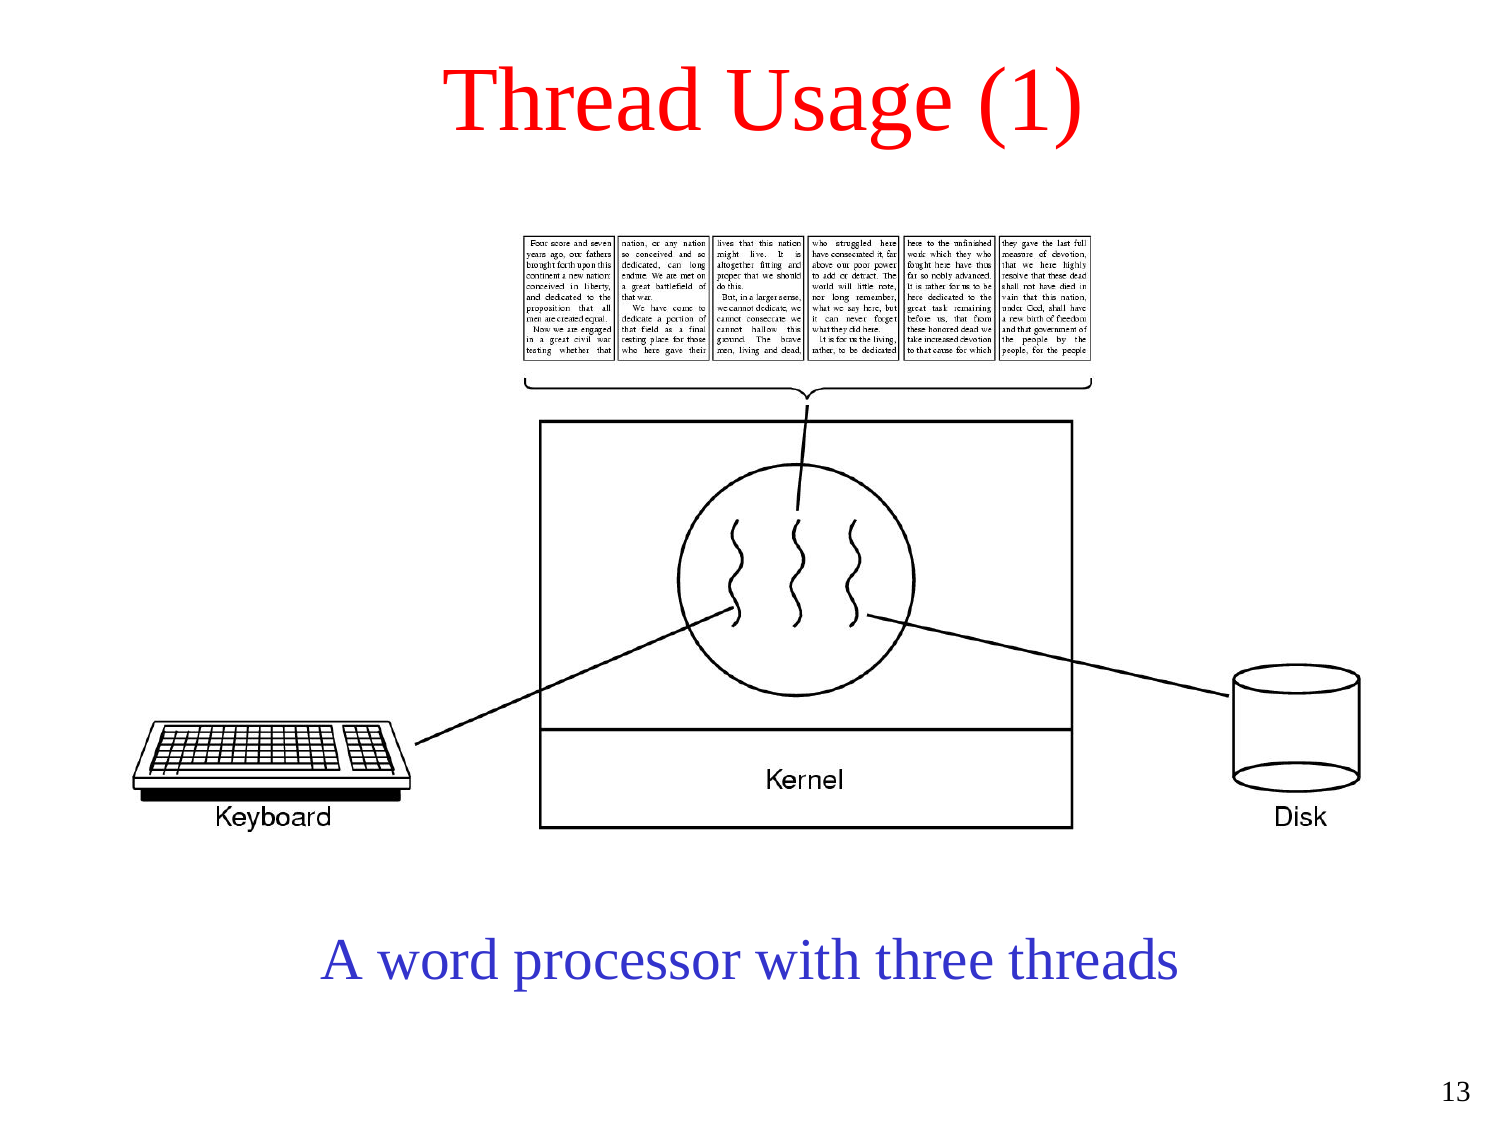

Thread Usage (1)
A word processor with three threads